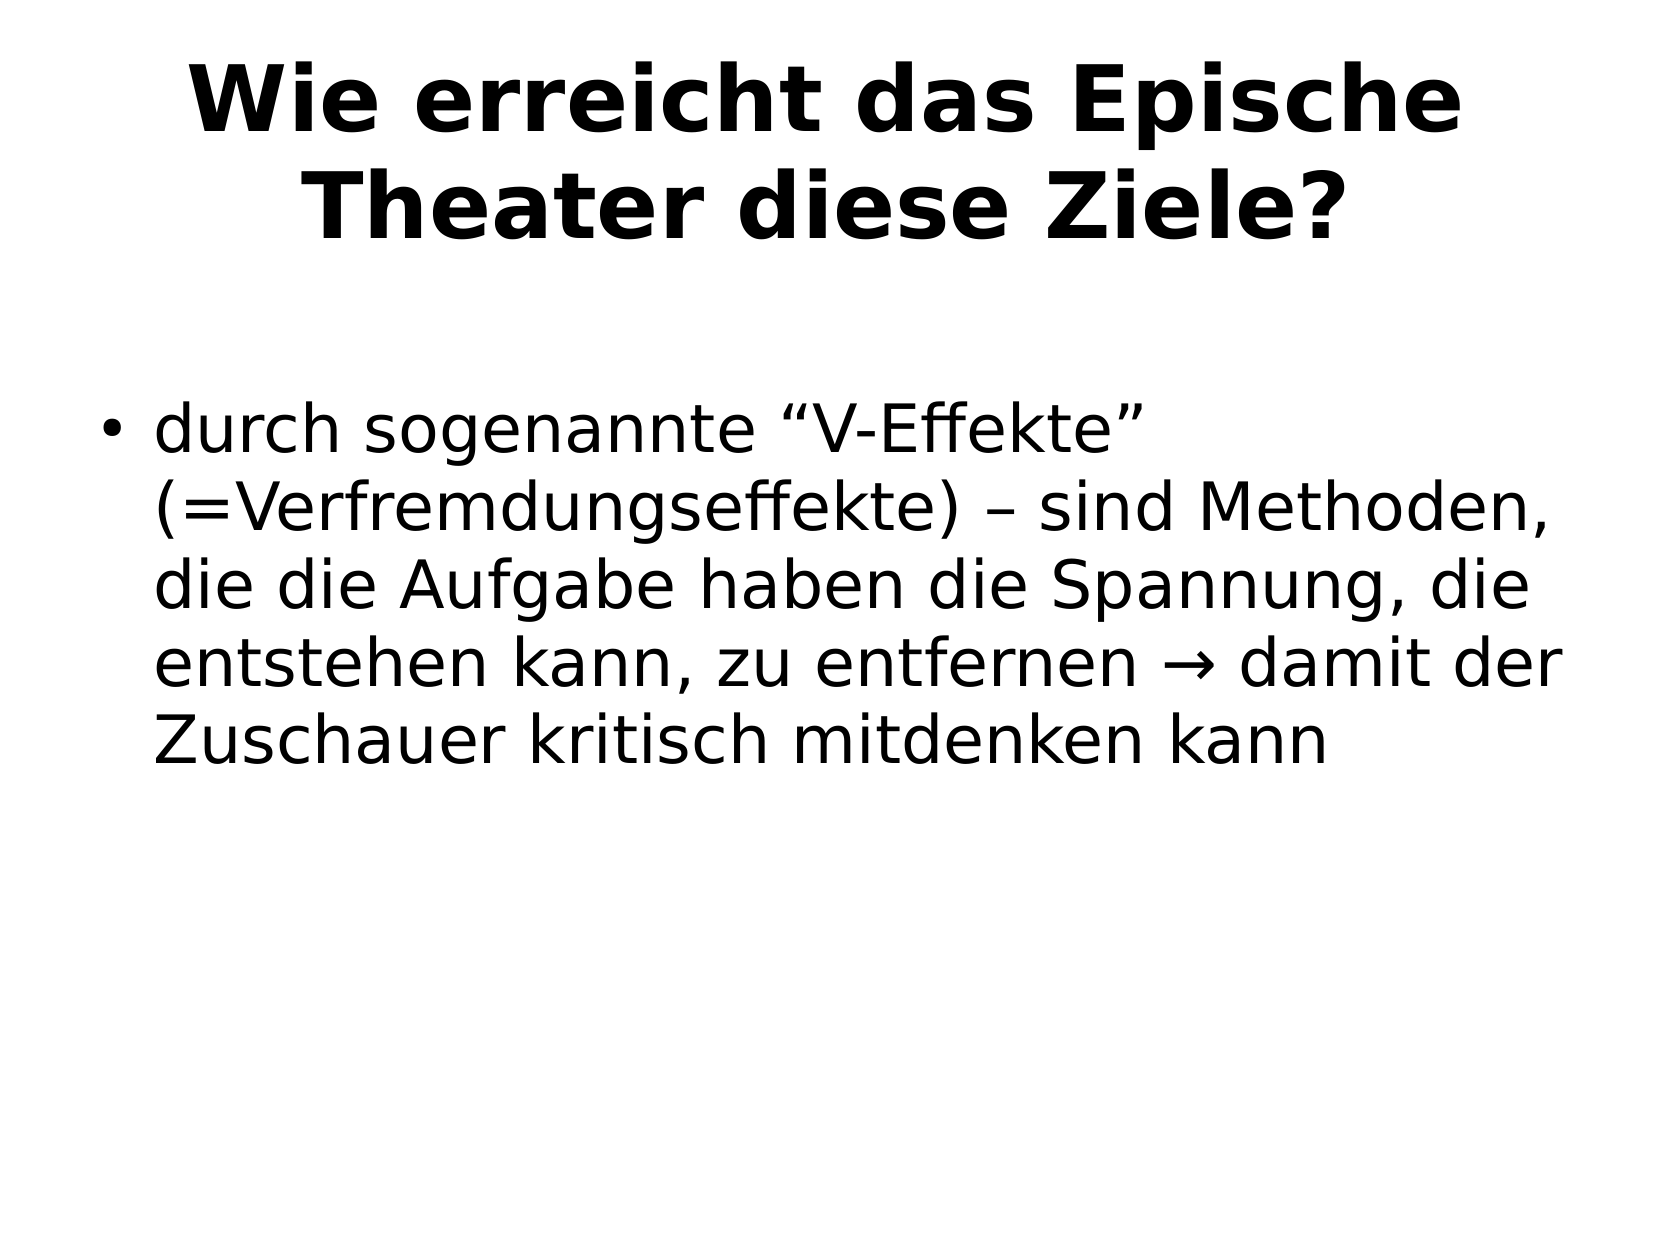

# Wie erreicht das Epische Theater diese Ziele?
durch sogenannte “V-Effekte” (=Verfremdungseffekte) – sind Methoden, die die Aufgabe haben die Spannung, die entstehen kann, zu entfernen → damit der Zuschauer kritisch mitdenken kann